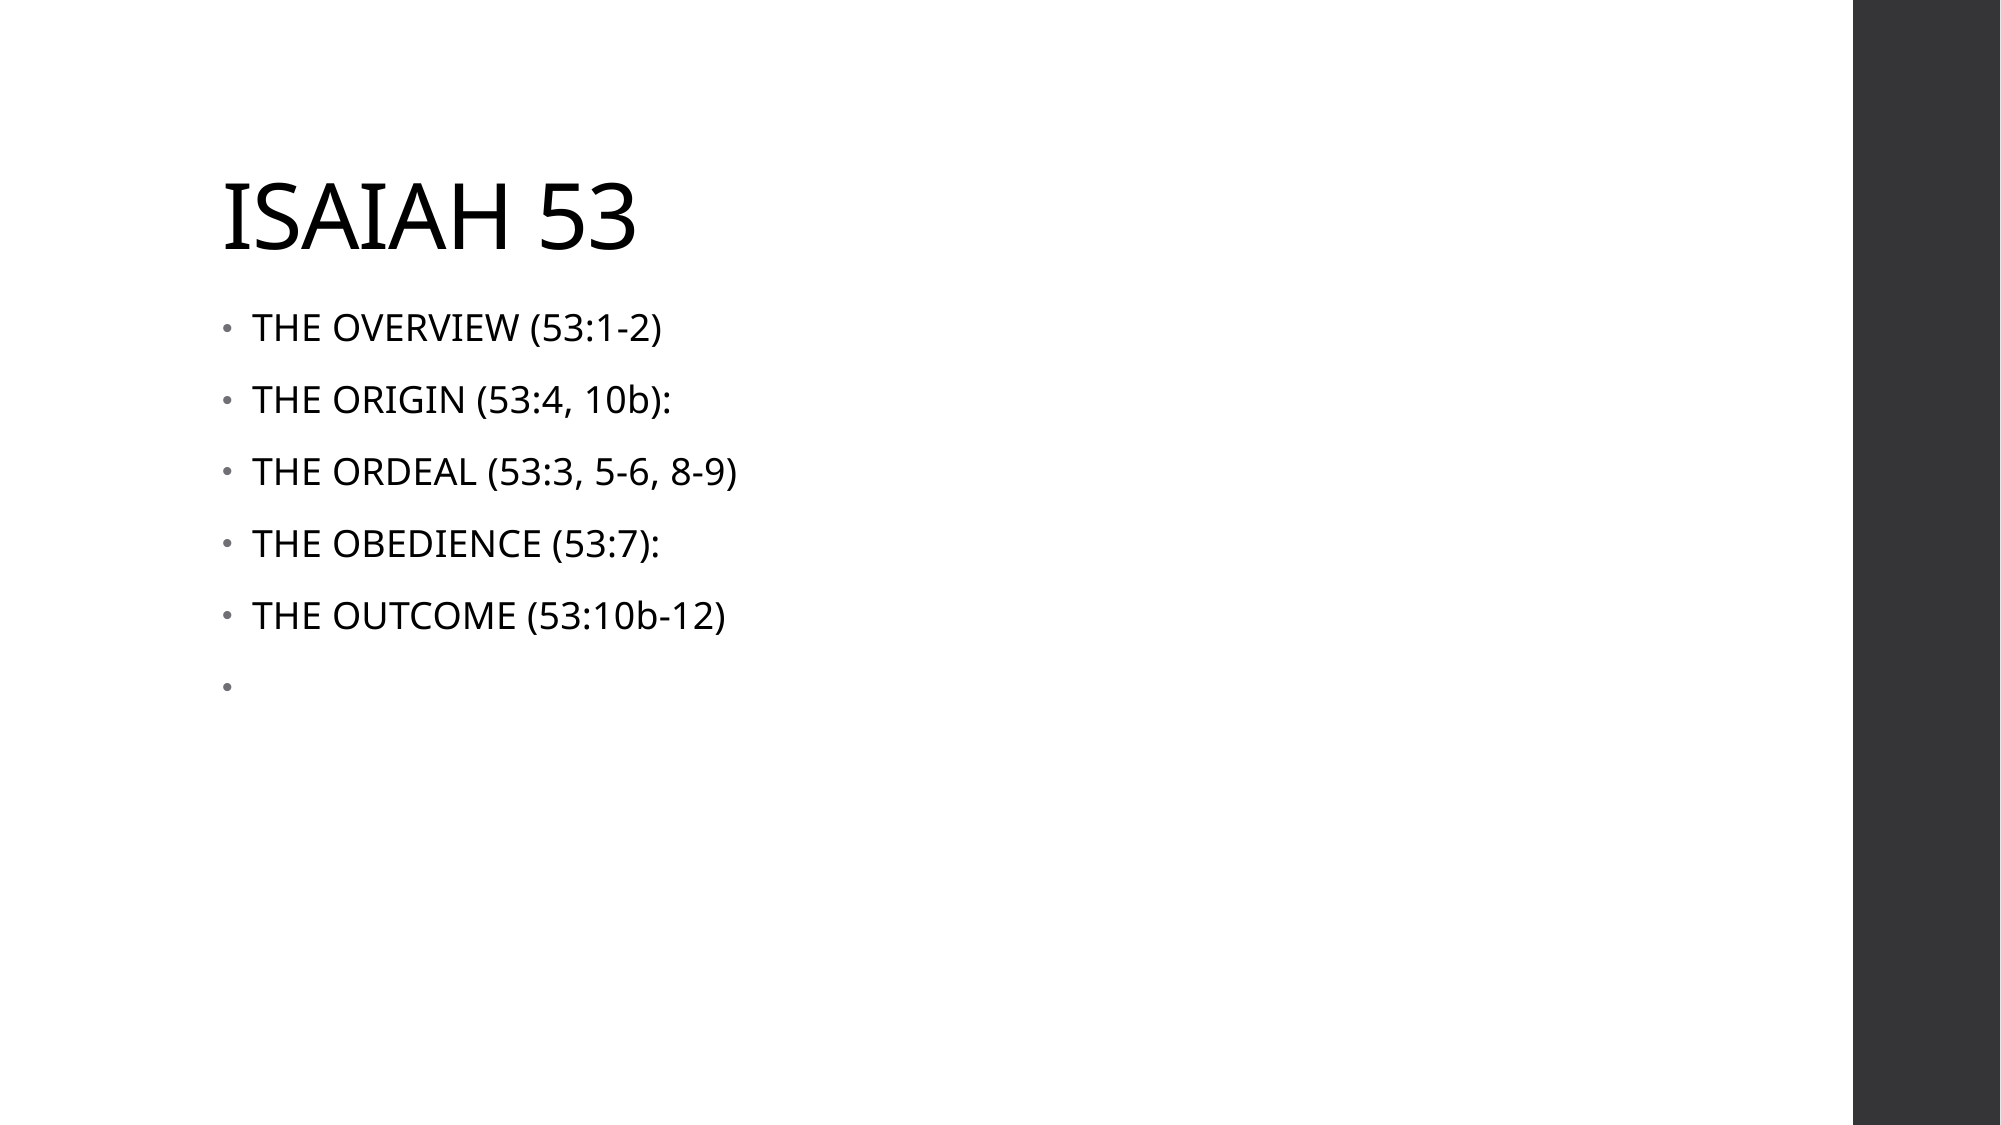

# ISAIAH 53
THE OVERVIEW (53:1-2)
THE ORIGIN (53:4, 10b):
THE ORDEAL (53:3, 5-6, 8-9)
THE OBEDIENCE (53:7):
THE OUTCOME (53:10b-12)